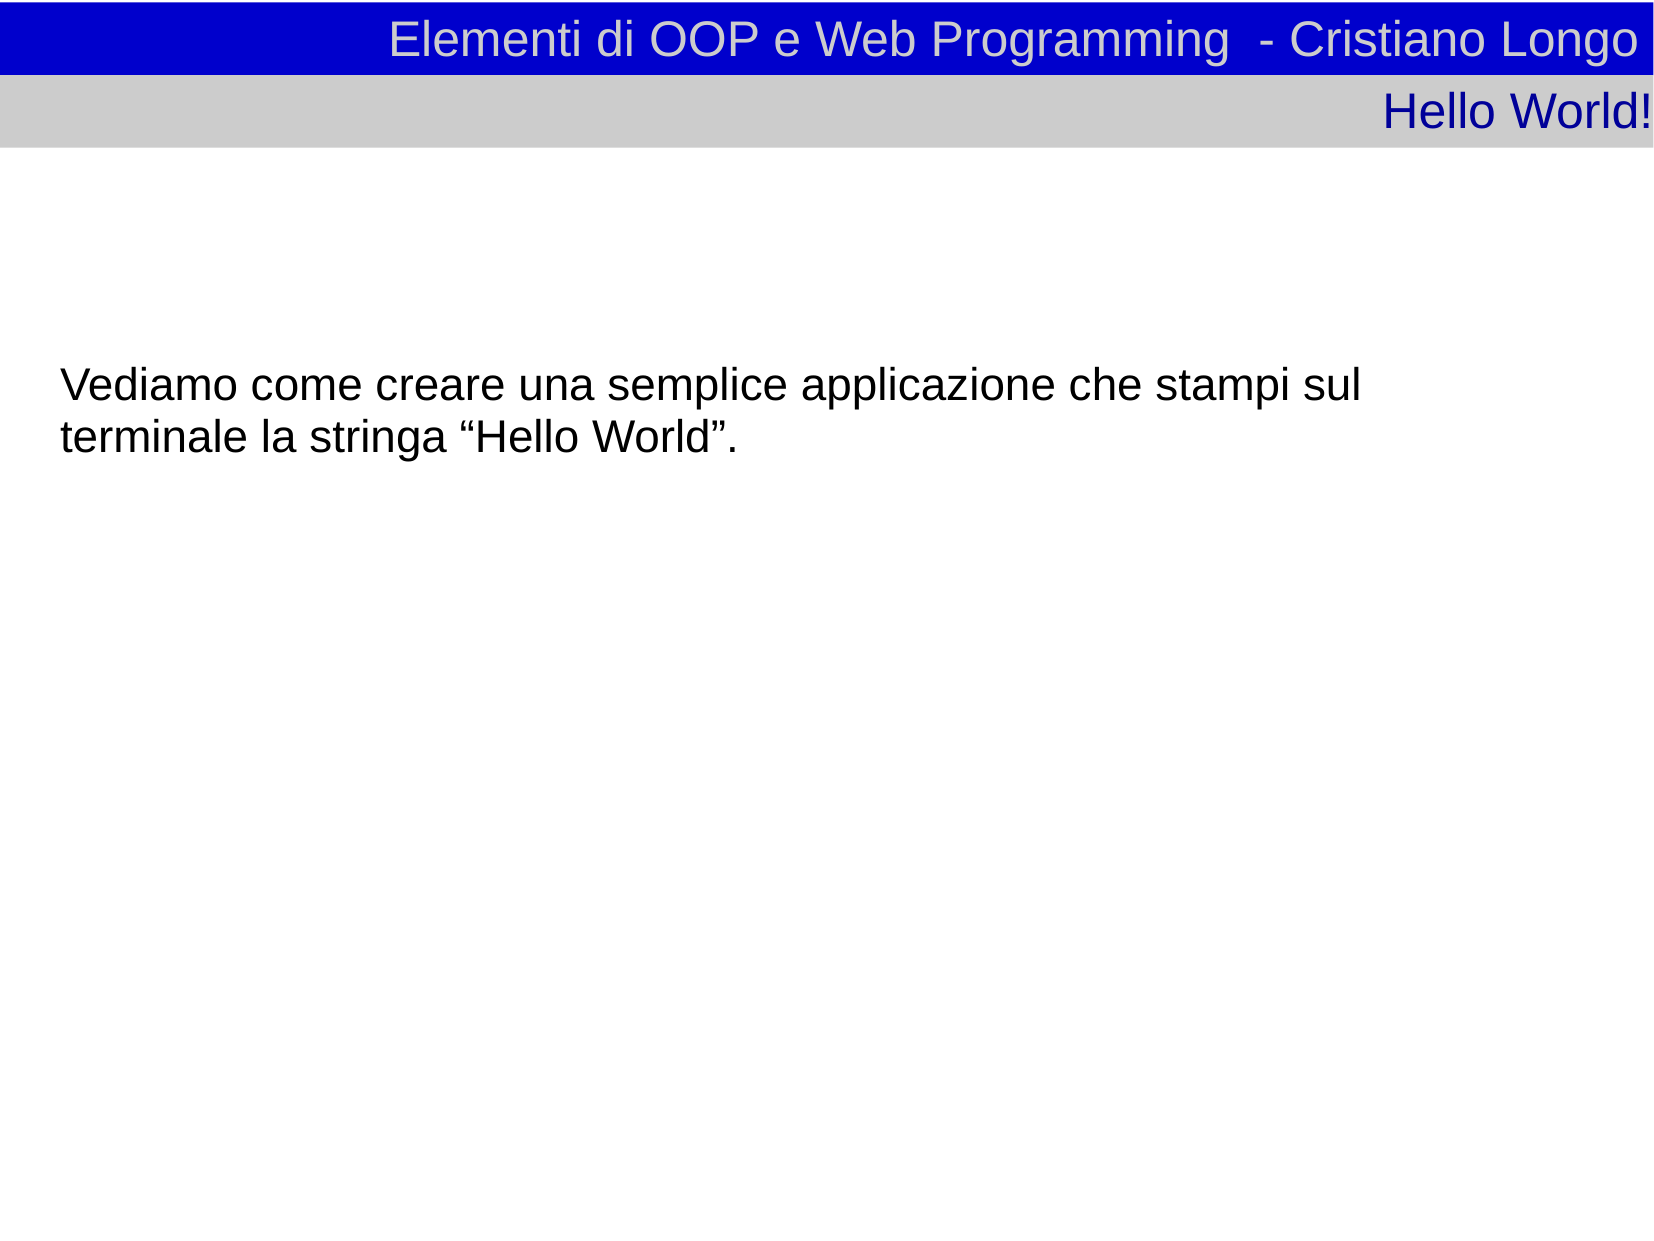

# Elementi di OOP e Web Programming - Cristiano Longo
Hello World!
Vediamo come creare una semplice applicazione che stampi sul terminale la stringa “Hello World”.